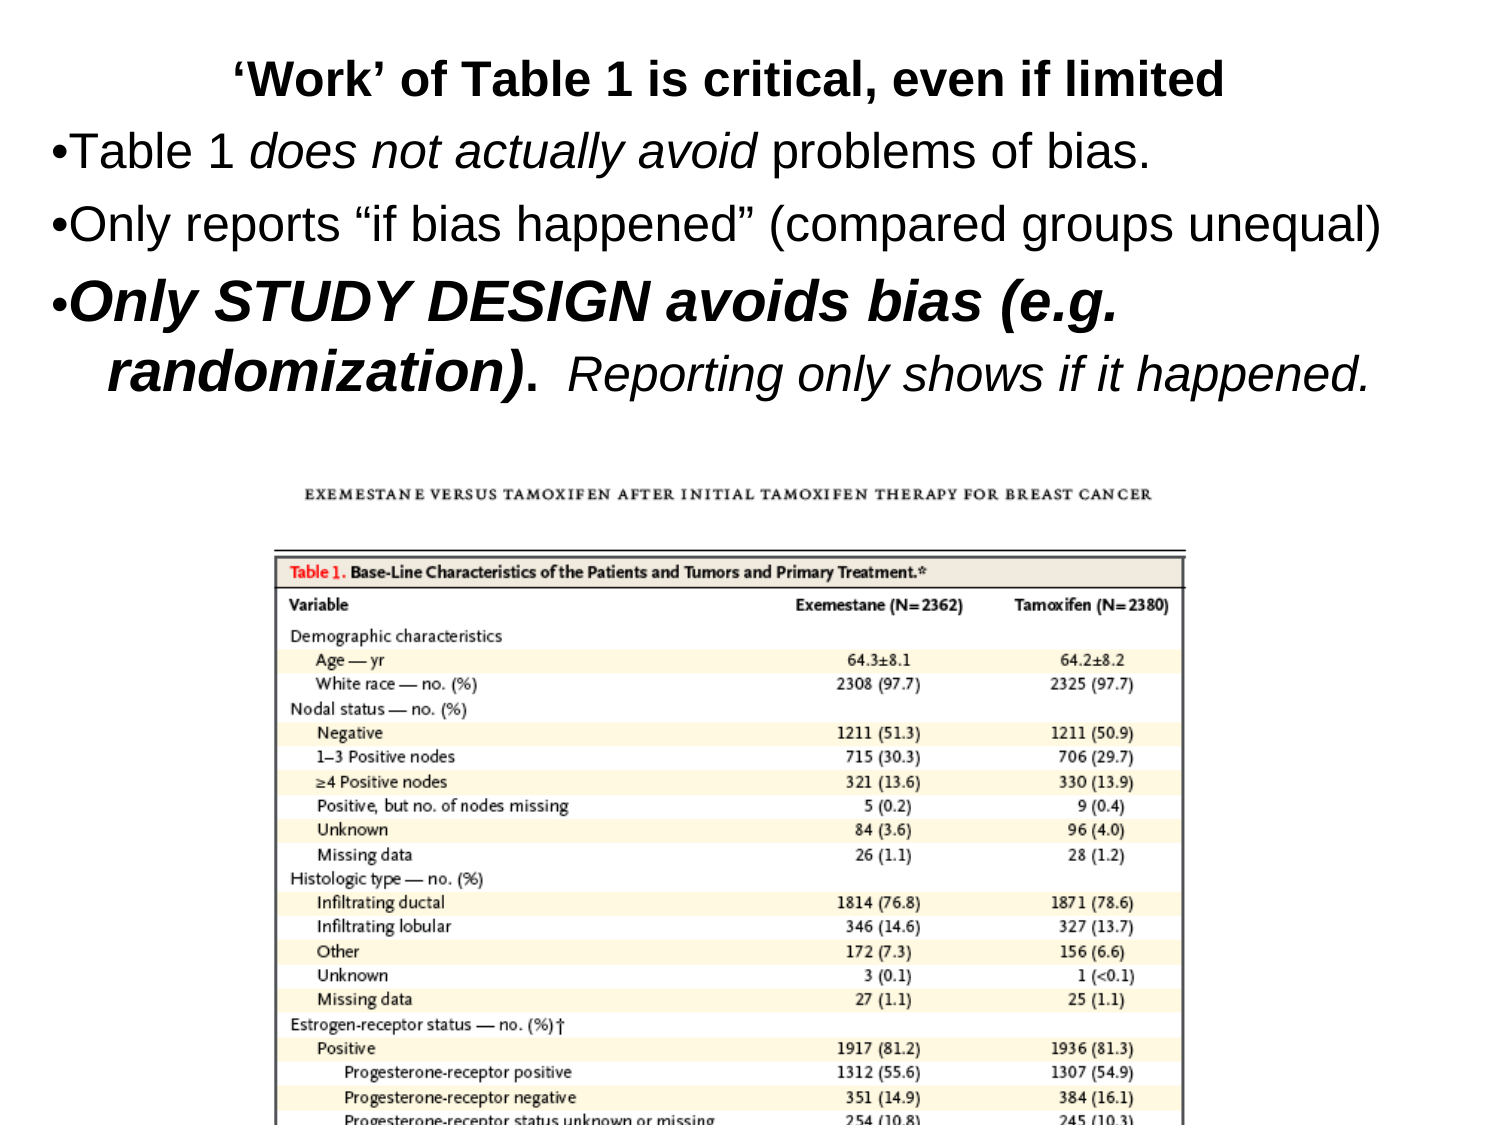

‘Work’ of Table 1 is critical, even if limited
•Table 1 does not actually avoid problems of bias.
•Only reports “if bias happened” (compared groups unequal)
•Only STUDY DESIGN avoids bias (e.g. randomization). Reporting only shows if it happened.
#